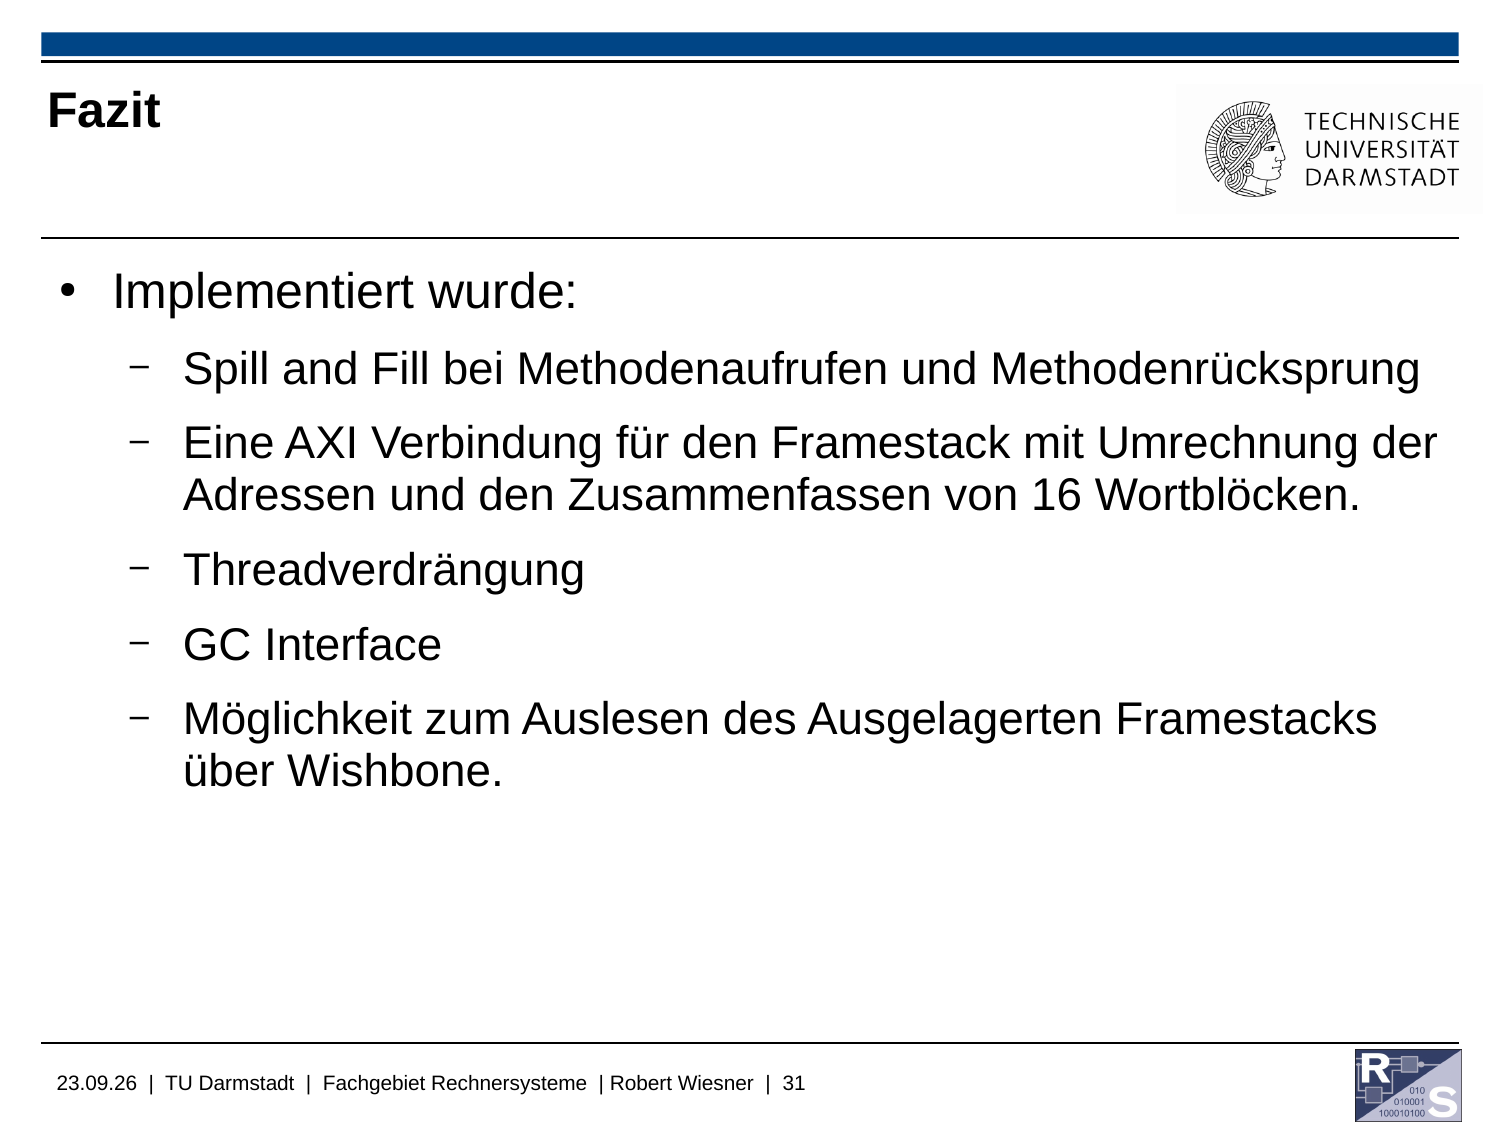

# Fazit
Implementiert wurde:
Spill and Fill bei Methodenaufrufen und Methodenrücksprung
Eine AXI Verbindung für den Framestack mit Umrechnung der Adressen und den Zusammenfassen von 16 Wortblöcken.
Threadverdrängung
GC Interface
Möglichkeit zum Auslesen des Ausgelagerten Framestacks über Wishbone.